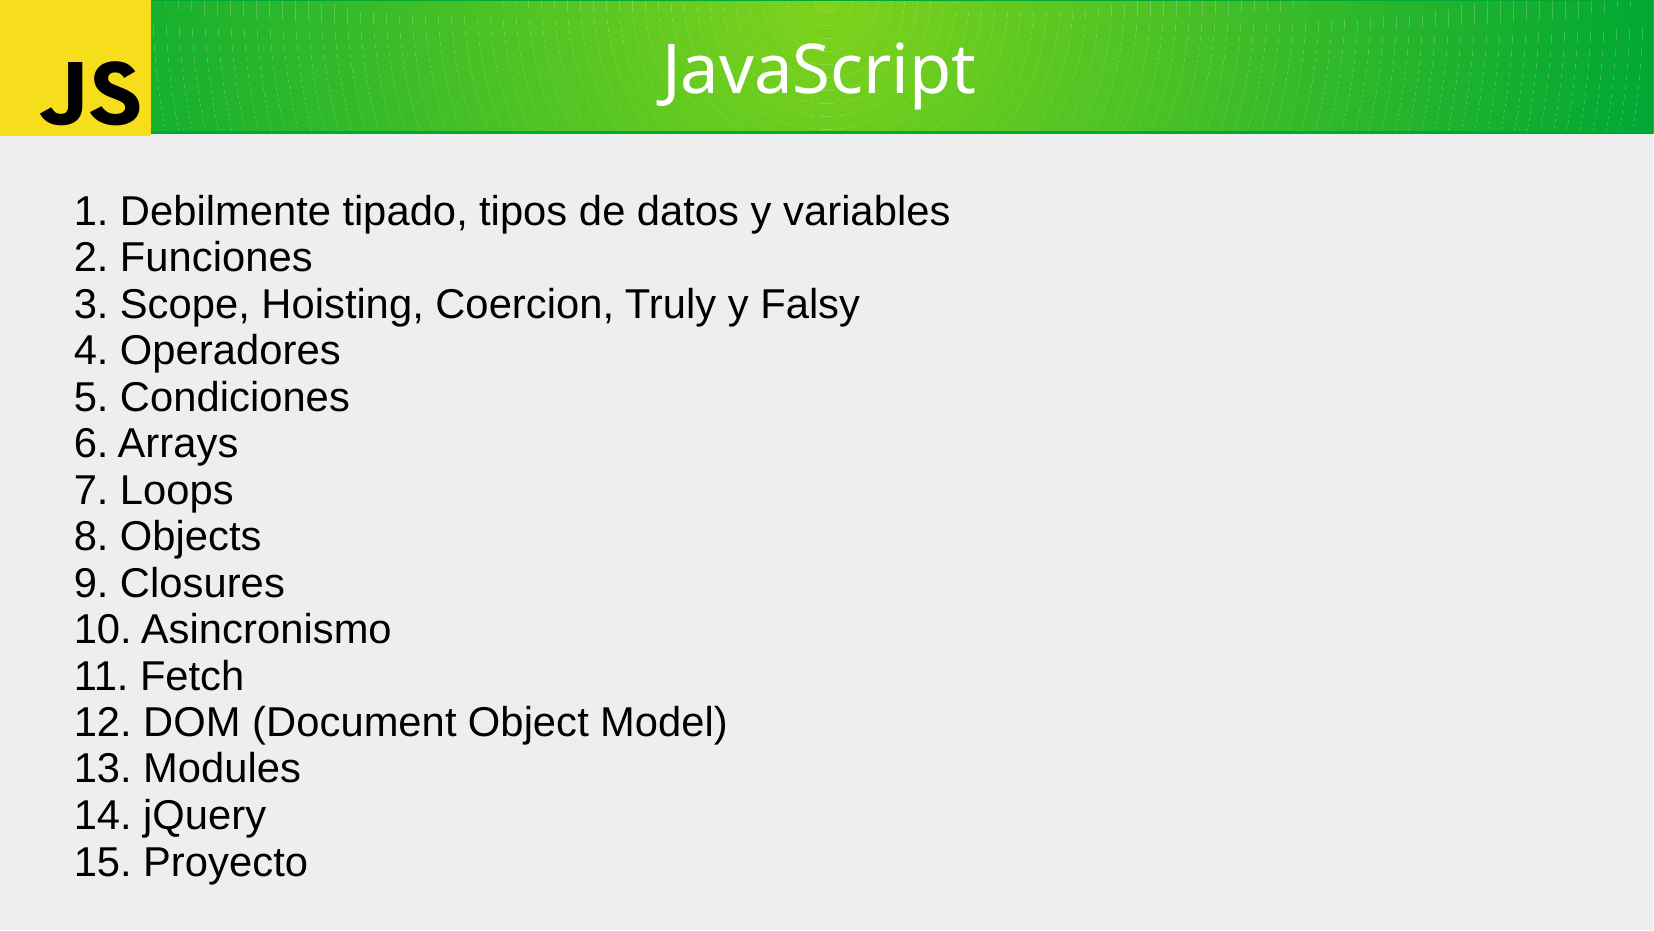

# JavaScript
1. Debilmente tipado, tipos de datos y variables
2. Funciones
3. Scope, Hoisting, Coercion, Truly y Falsy
4. Operadores
5. Condiciones
6. Arrays
7. Loops
8. Objects
9. Closures
10. Asincronismo
11. Fetch
12. DOM (Document Object Model)
13. Modules
14. jQuery
15. Proyecto